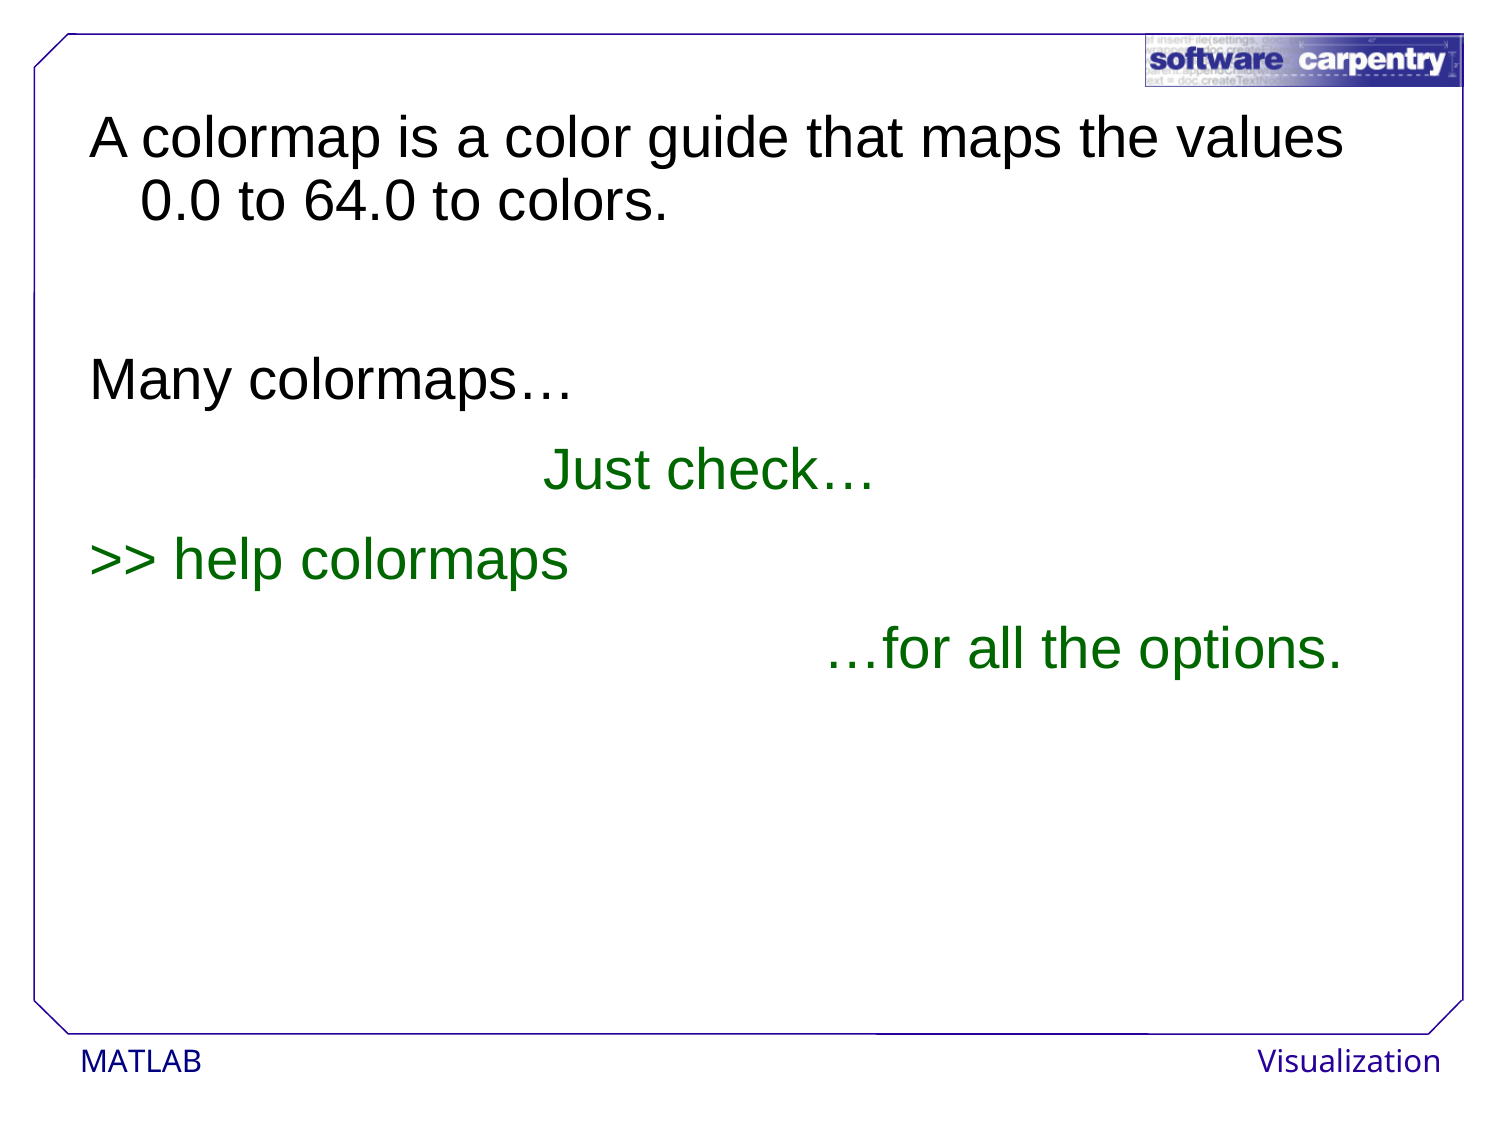

# A colormap is a color guide that maps the values 0.0 to 64.0 to colors.
Many colormaps…
Just check…
>> help colormaps
 …for all the options.